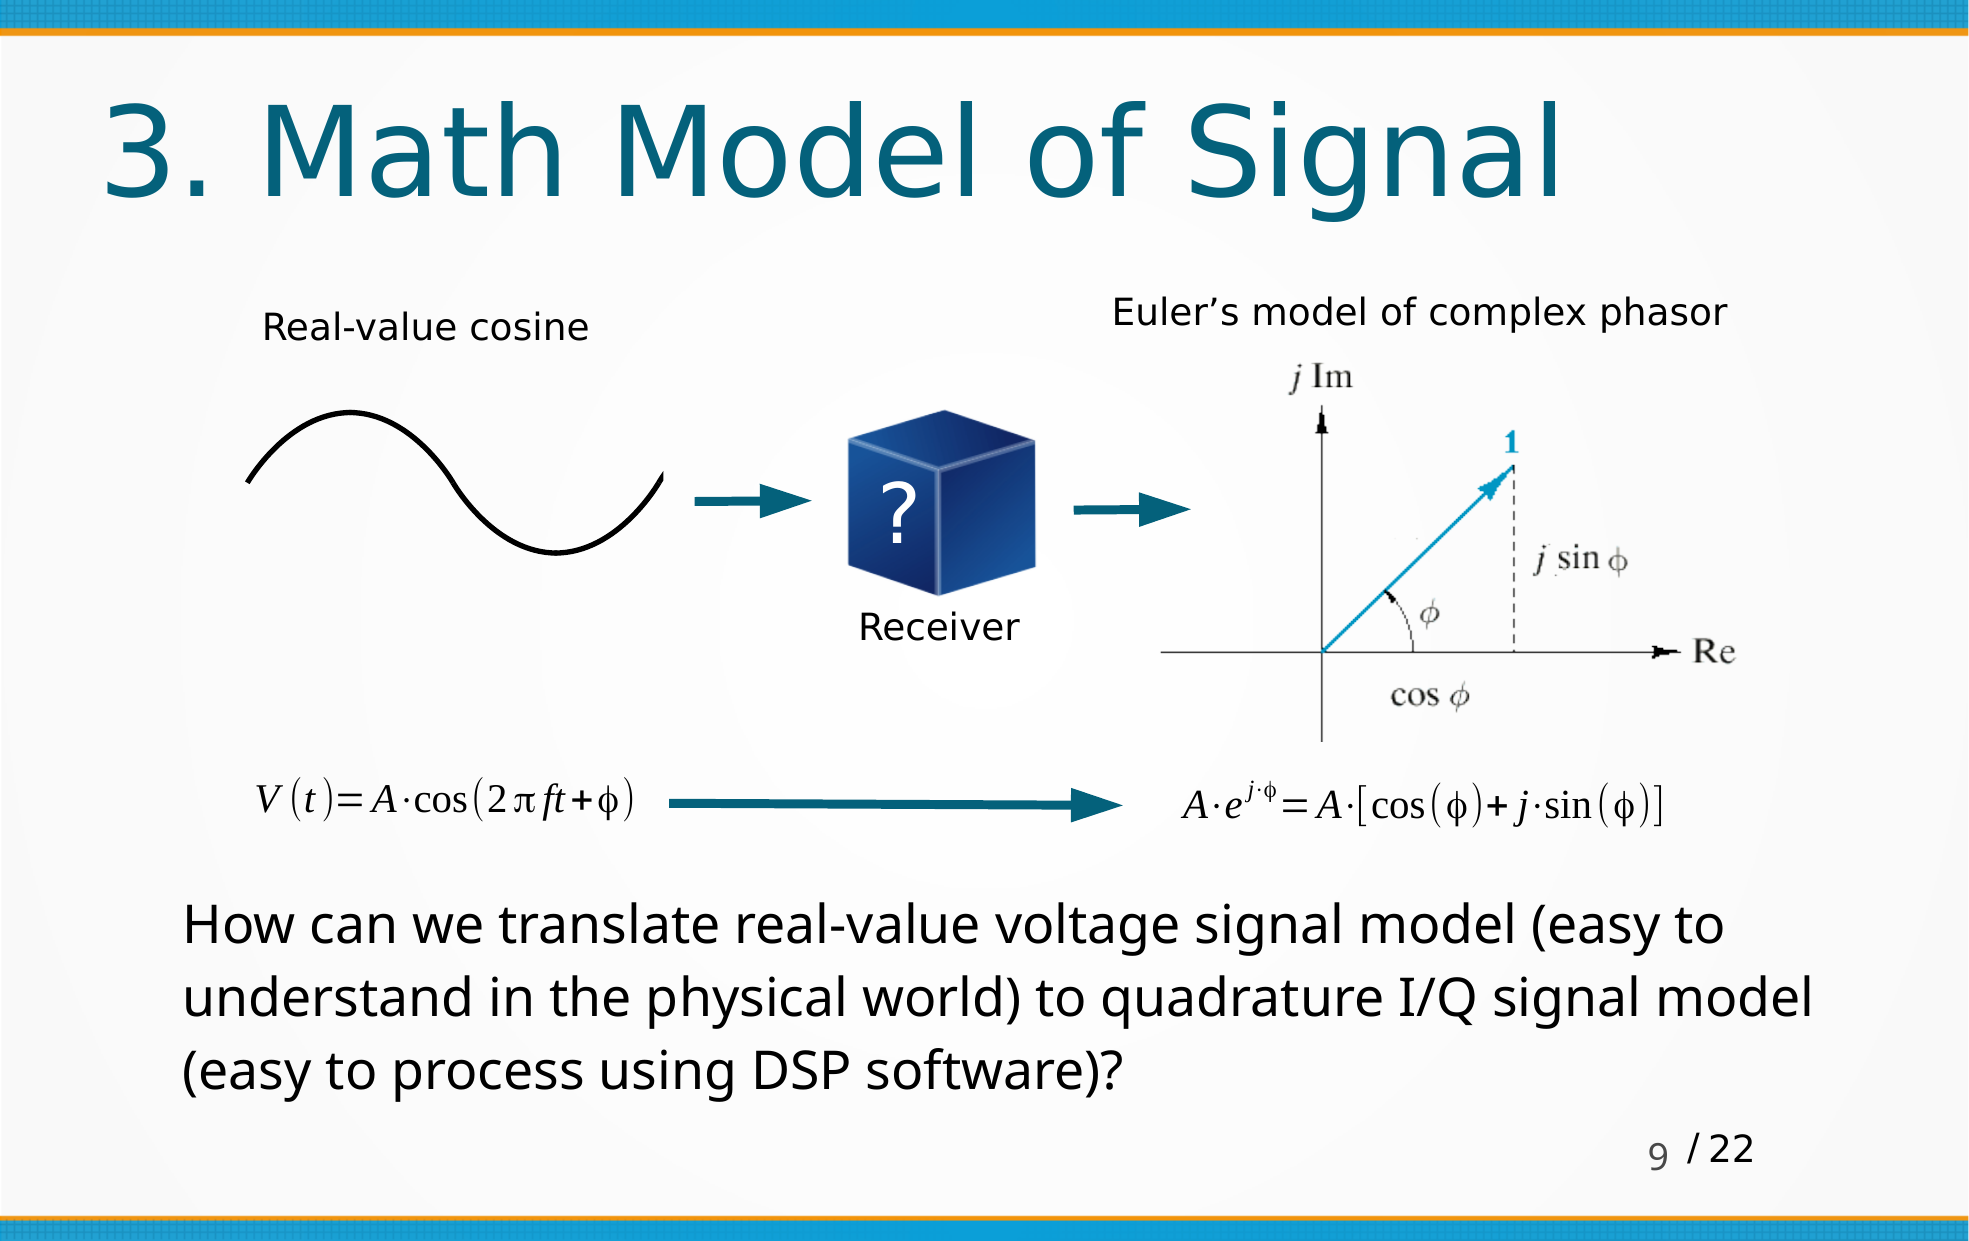

# 3. Math Model of Signal
Euler’s model of complex phasor
Real-value cosine
?
Receiver
How can we translate real-value voltage signal model (easy to understand in the physical world) to quadrature I/Q signal model (easy to process using DSP software)?
9